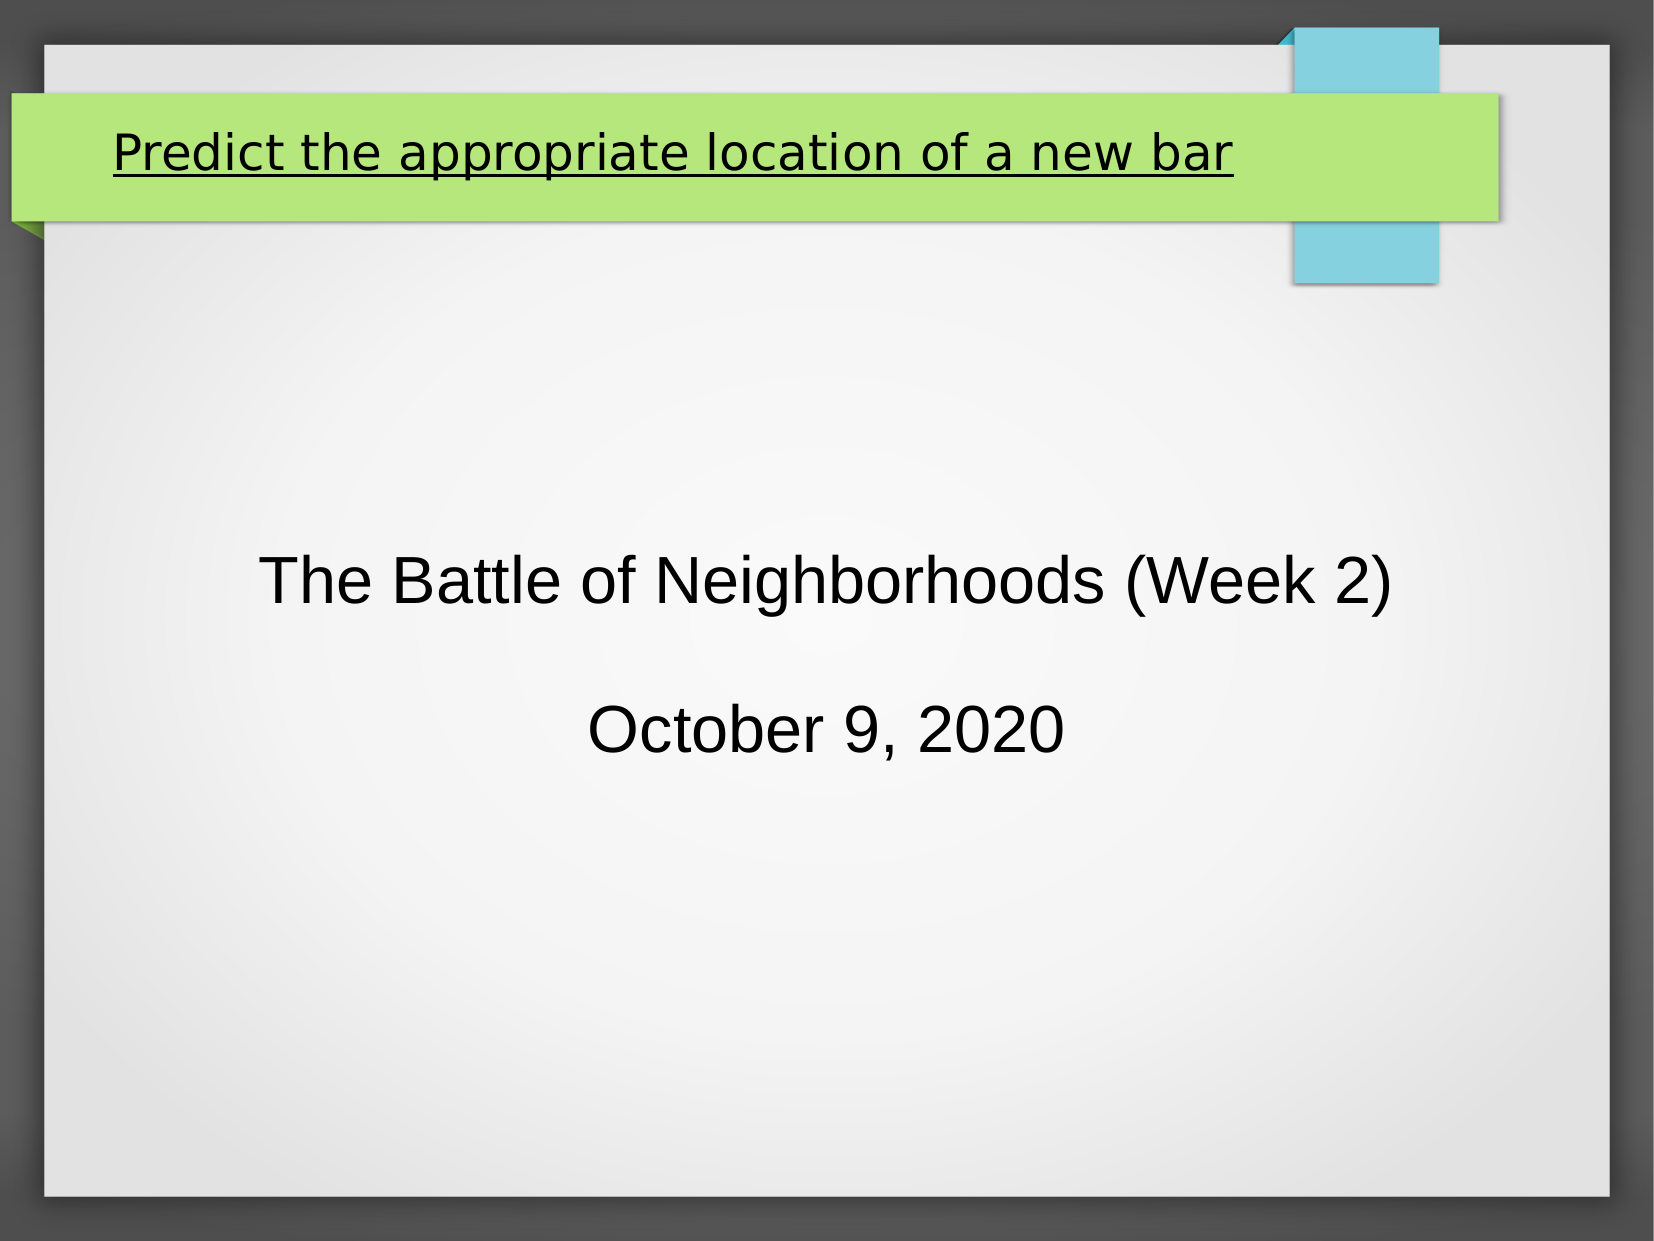

# Predict the appropriate location of a new bar
The Battle of Neighborhoods (Week 2)
October 9, 2020